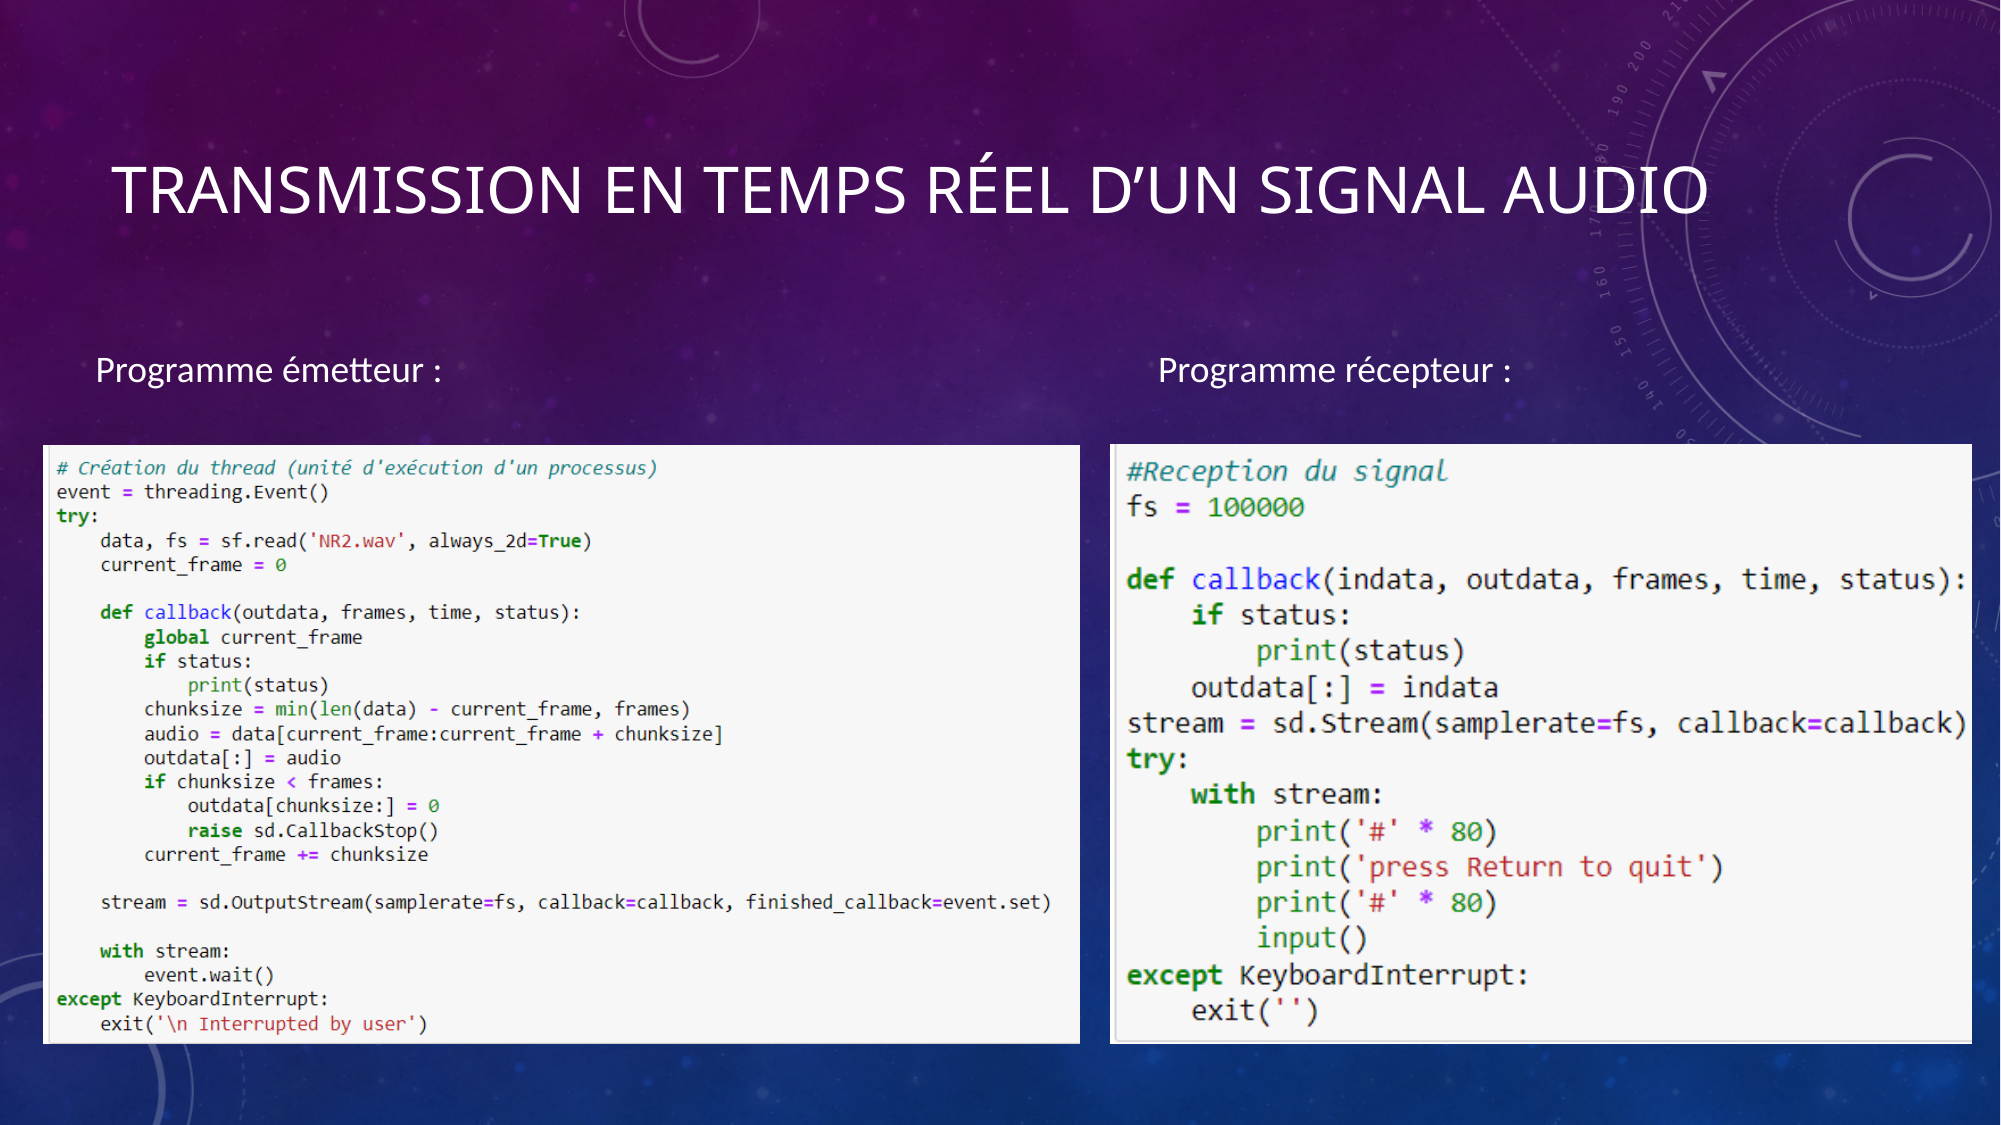

# TRANSMISSION EN TEMPS RÉEL D’UN SIGNAL AUDIO
Programme émetteur :
Programme récepteur :